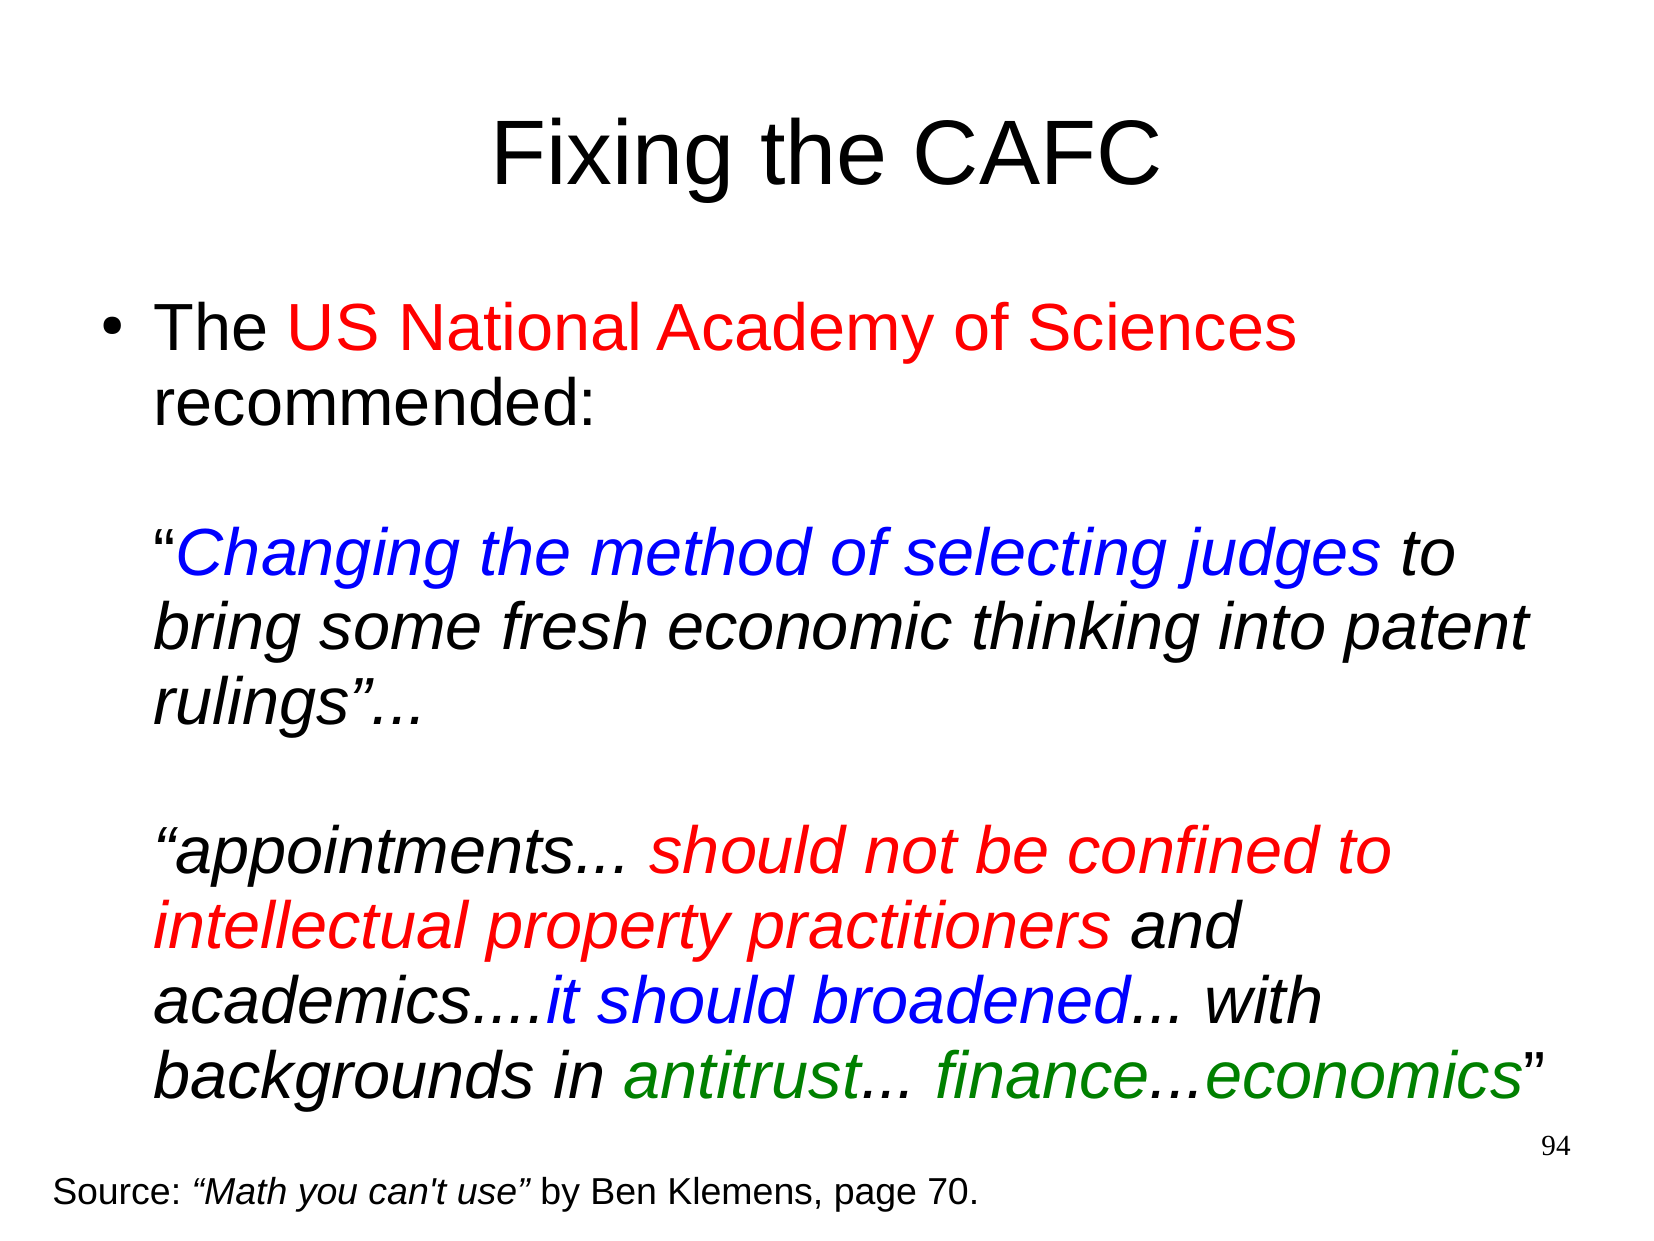

# Fixing the CAFC
The US National Academy of Sciences recommended:
“Changing the method of selecting judges to bring some fresh economic thinking into patent rulings”...
“appointments... should not be confined to intellectual property practitioners and academics....it should broadened... with backgrounds in antitrust... finance...economics”
94
Source: “Math you can't use” by Ben Klemens, page 70.